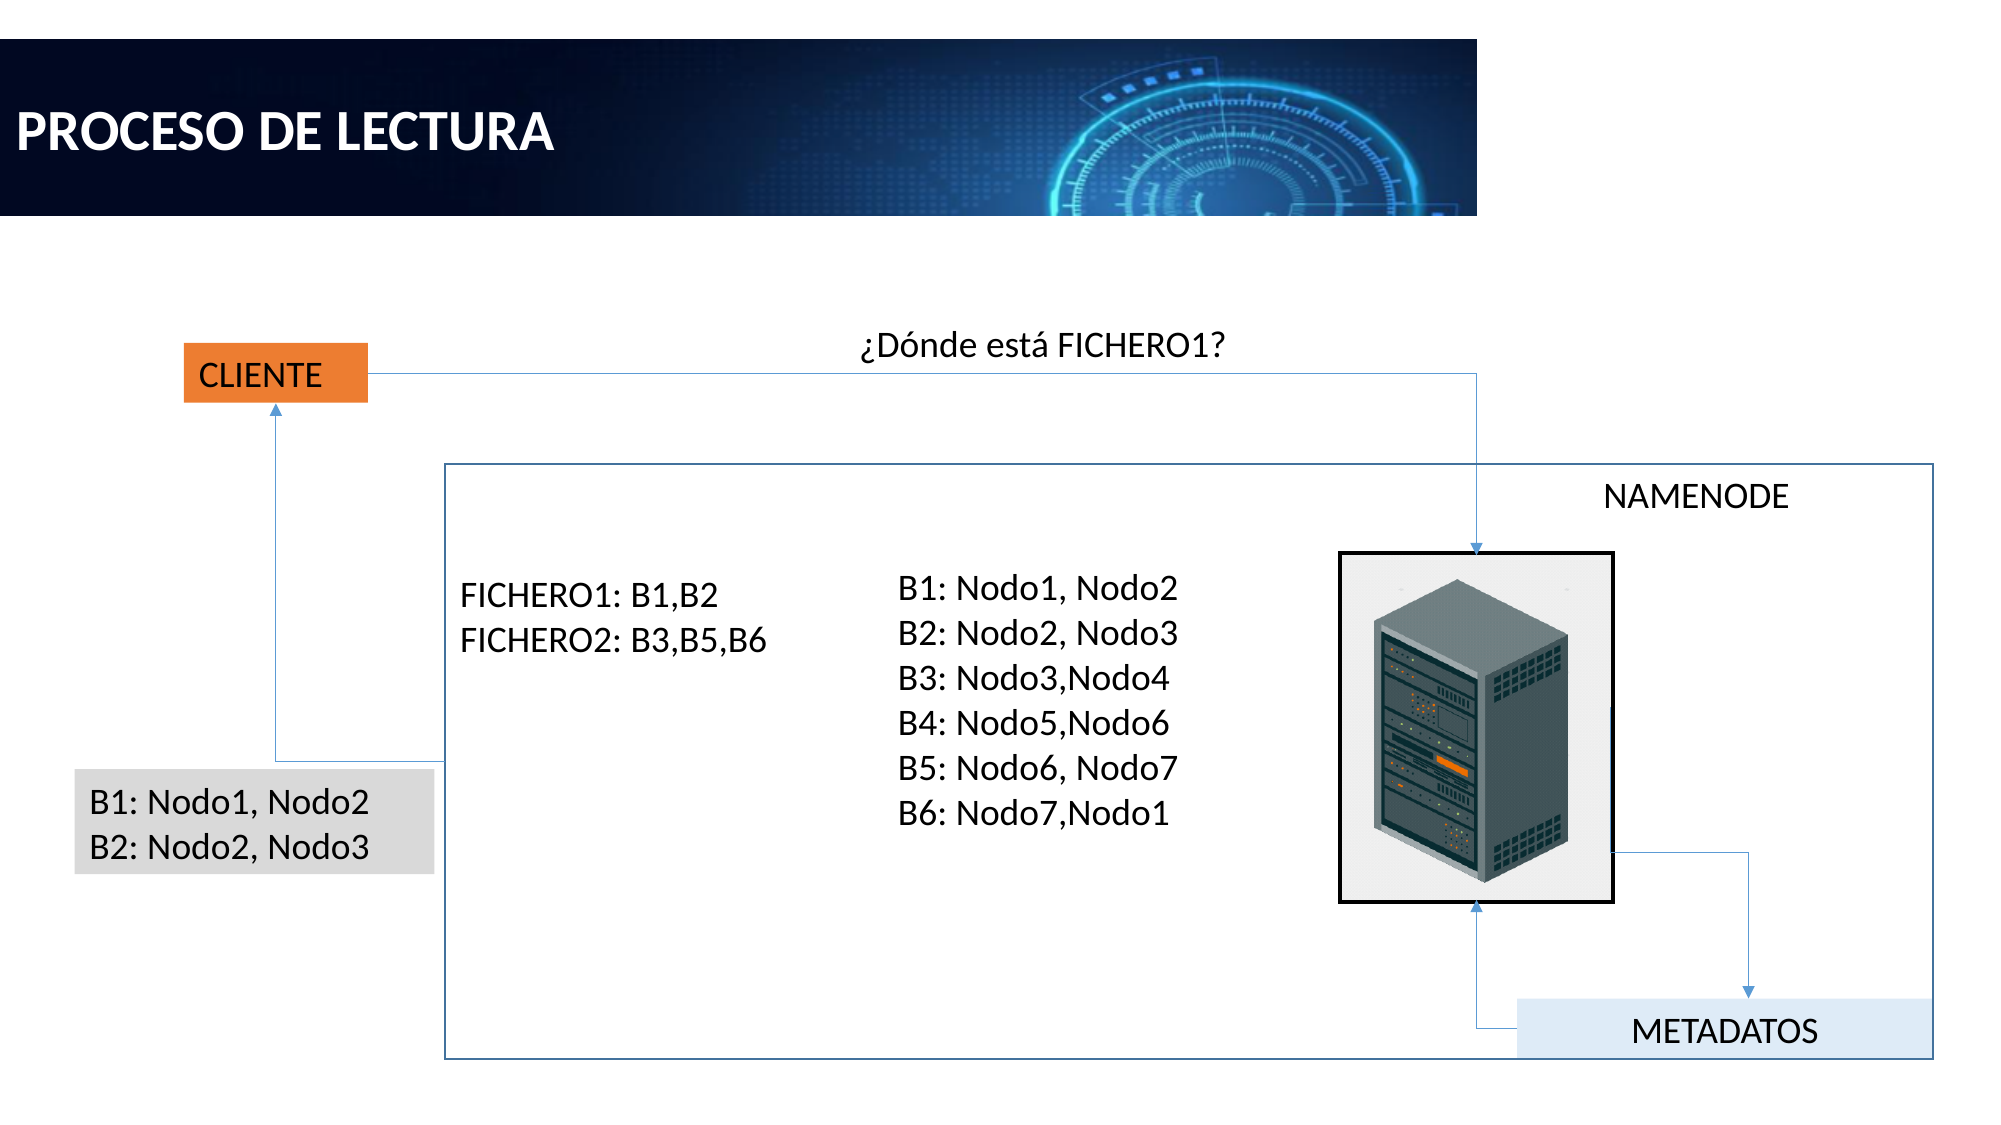

PROCESO DE LECTURA
¿Dónde está FICHERO1?
CLIENTE
NAMENODE
B1: Nodo1, Nodo2
B2: Nodo2, Nodo3
B3: Nodo3,Nodo4
B4: Nodo5,Nodo6
B5: Nodo6, Nodo7
B6: Nodo7,Nodo1
FICHERO1: B1,B2
FICHERO2: B3,B5,B6
B1: Nodo1, Nodo2
B2: Nodo2, Nodo3
METADATOS